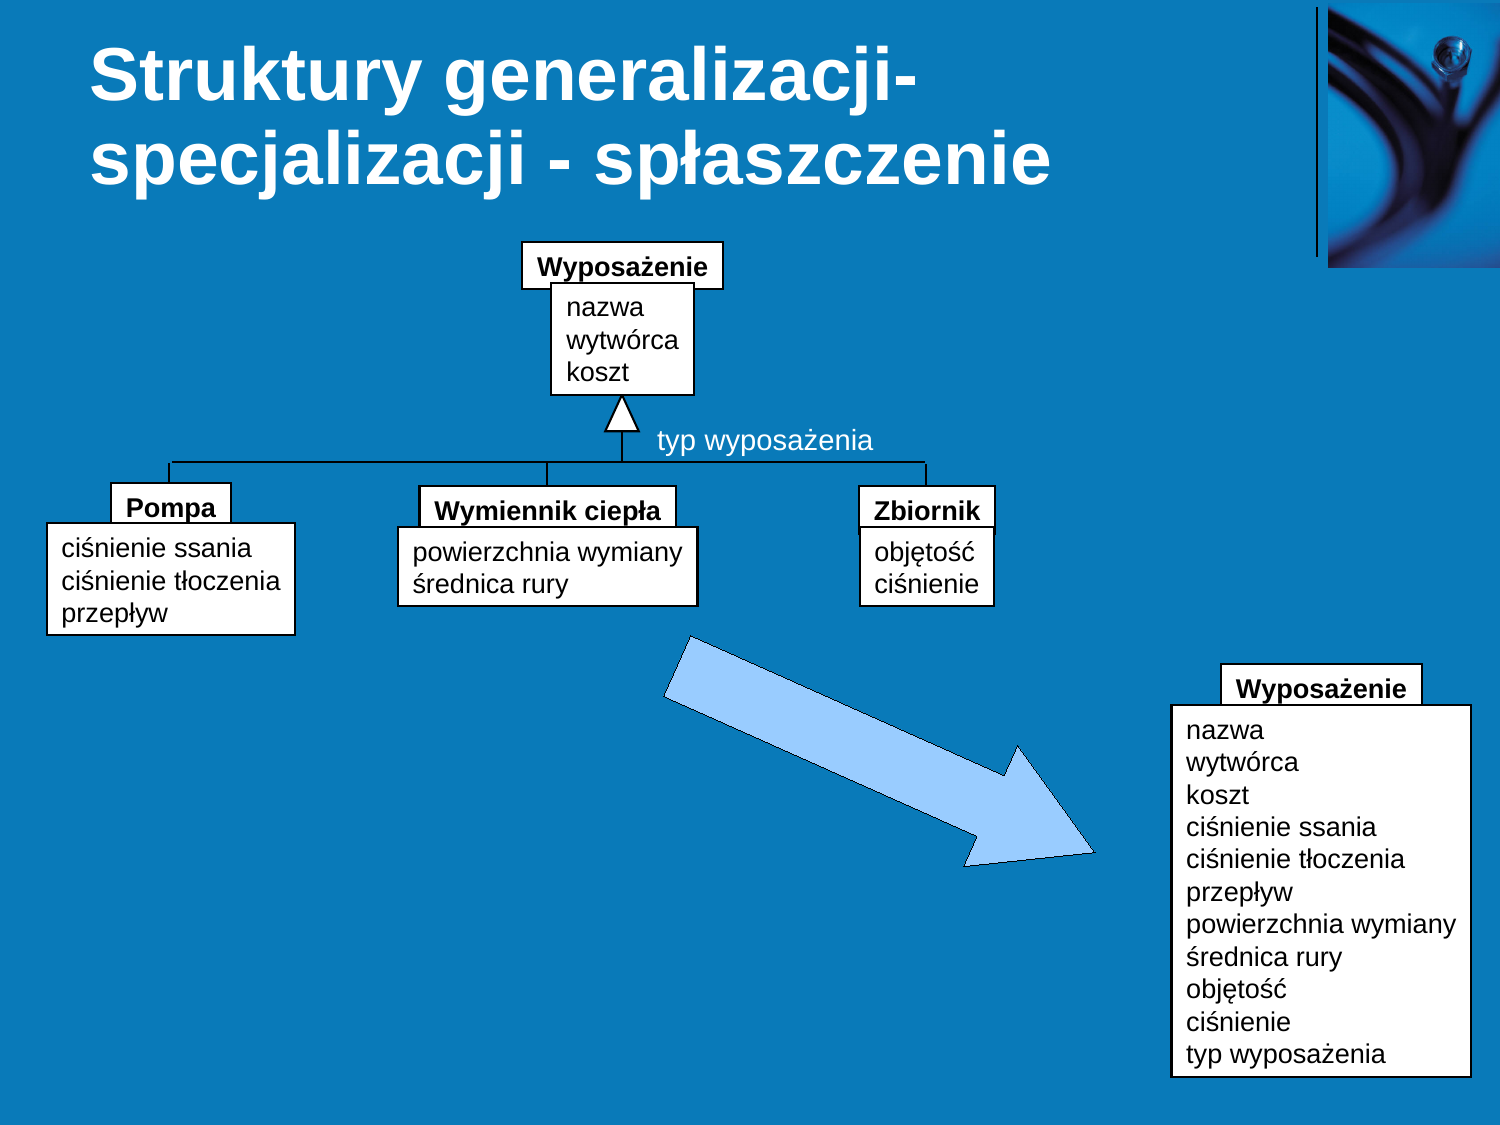

# Struktury generalizacji-specjalizacji - spłaszczenie
Wyposażenie
nazwa
wytwórca
koszt
typ wyposażenia
Pompa
ciśnienie ssania
ciśnienie tłoczenia
przepływ
Wymiennik ciepła
powierzchnia wymiany
średnica rury
Zbiornik
objętość
ciśnienie
Wyposażenie
nazwa
wytwórca
koszt
ciśnienie ssania
ciśnienie tłoczenia
przepływ
powierzchnia wymiany
średnica rury
objętość
ciśnienie
typ wyposażenia
60